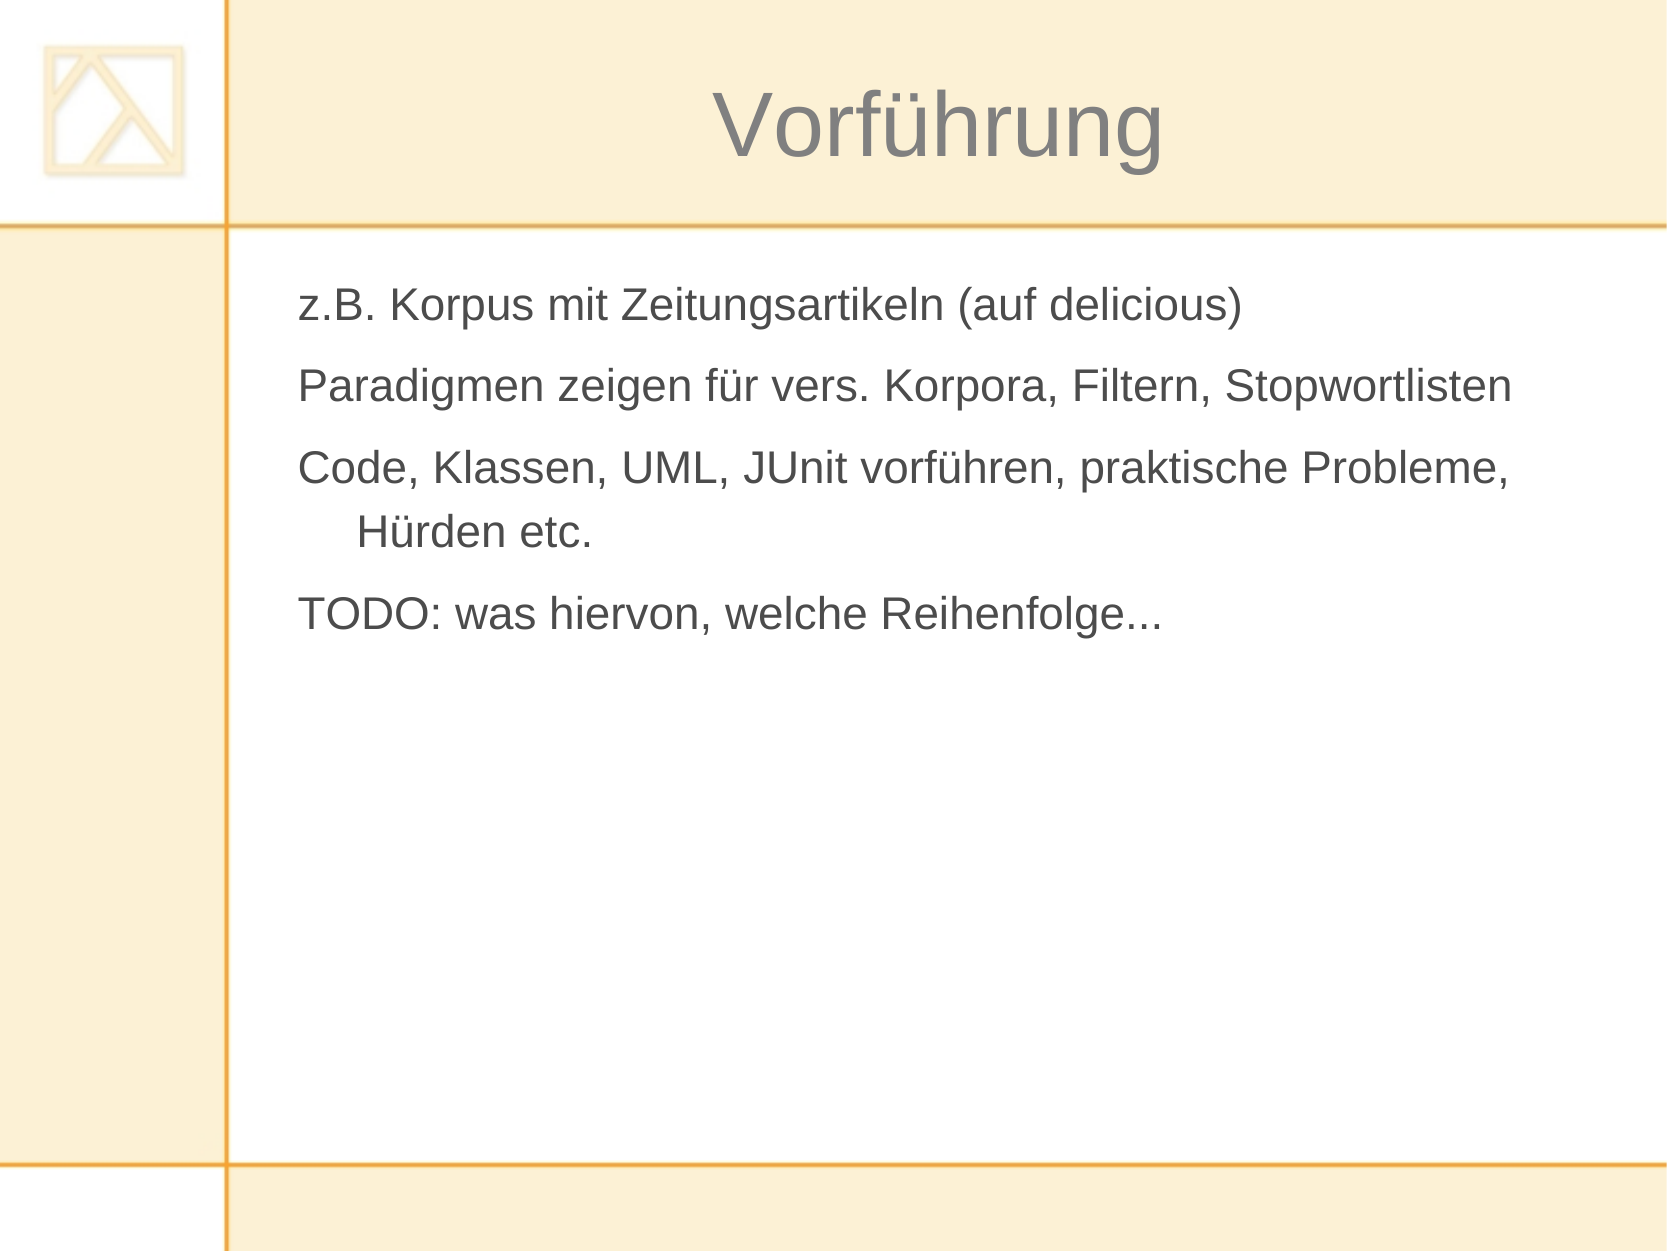

# Vorführung
z.B. Korpus mit Zeitungsartikeln (auf delicious)
Paradigmen zeigen für vers. Korpora, Filtern, Stopwortlisten
Code, Klassen, UML, JUnit vorführen, praktische Probleme, Hürden etc.
TODO: was hiervon, welche Reihenfolge...